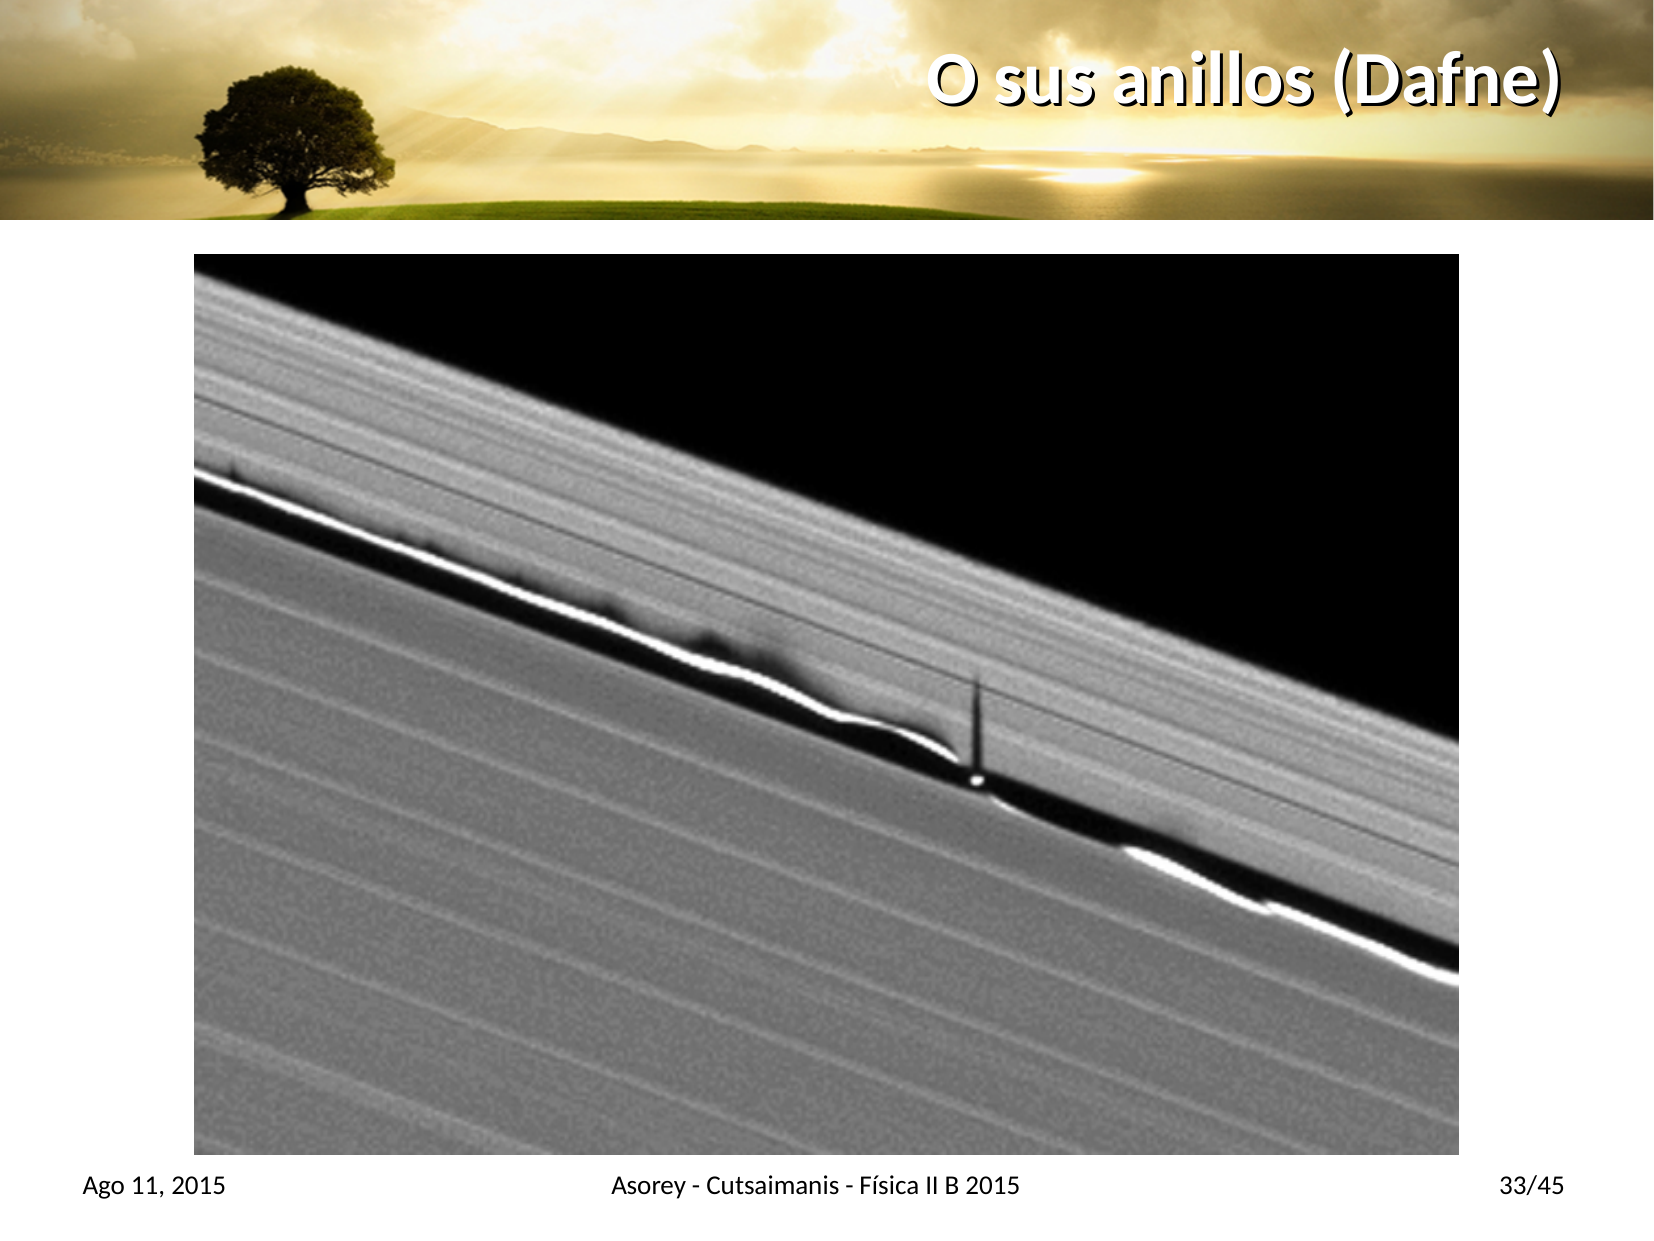

# O sus anillos (Dafne)
Ago 11, 2015
Asorey - Cutsaimanis - Física II B 2015
33